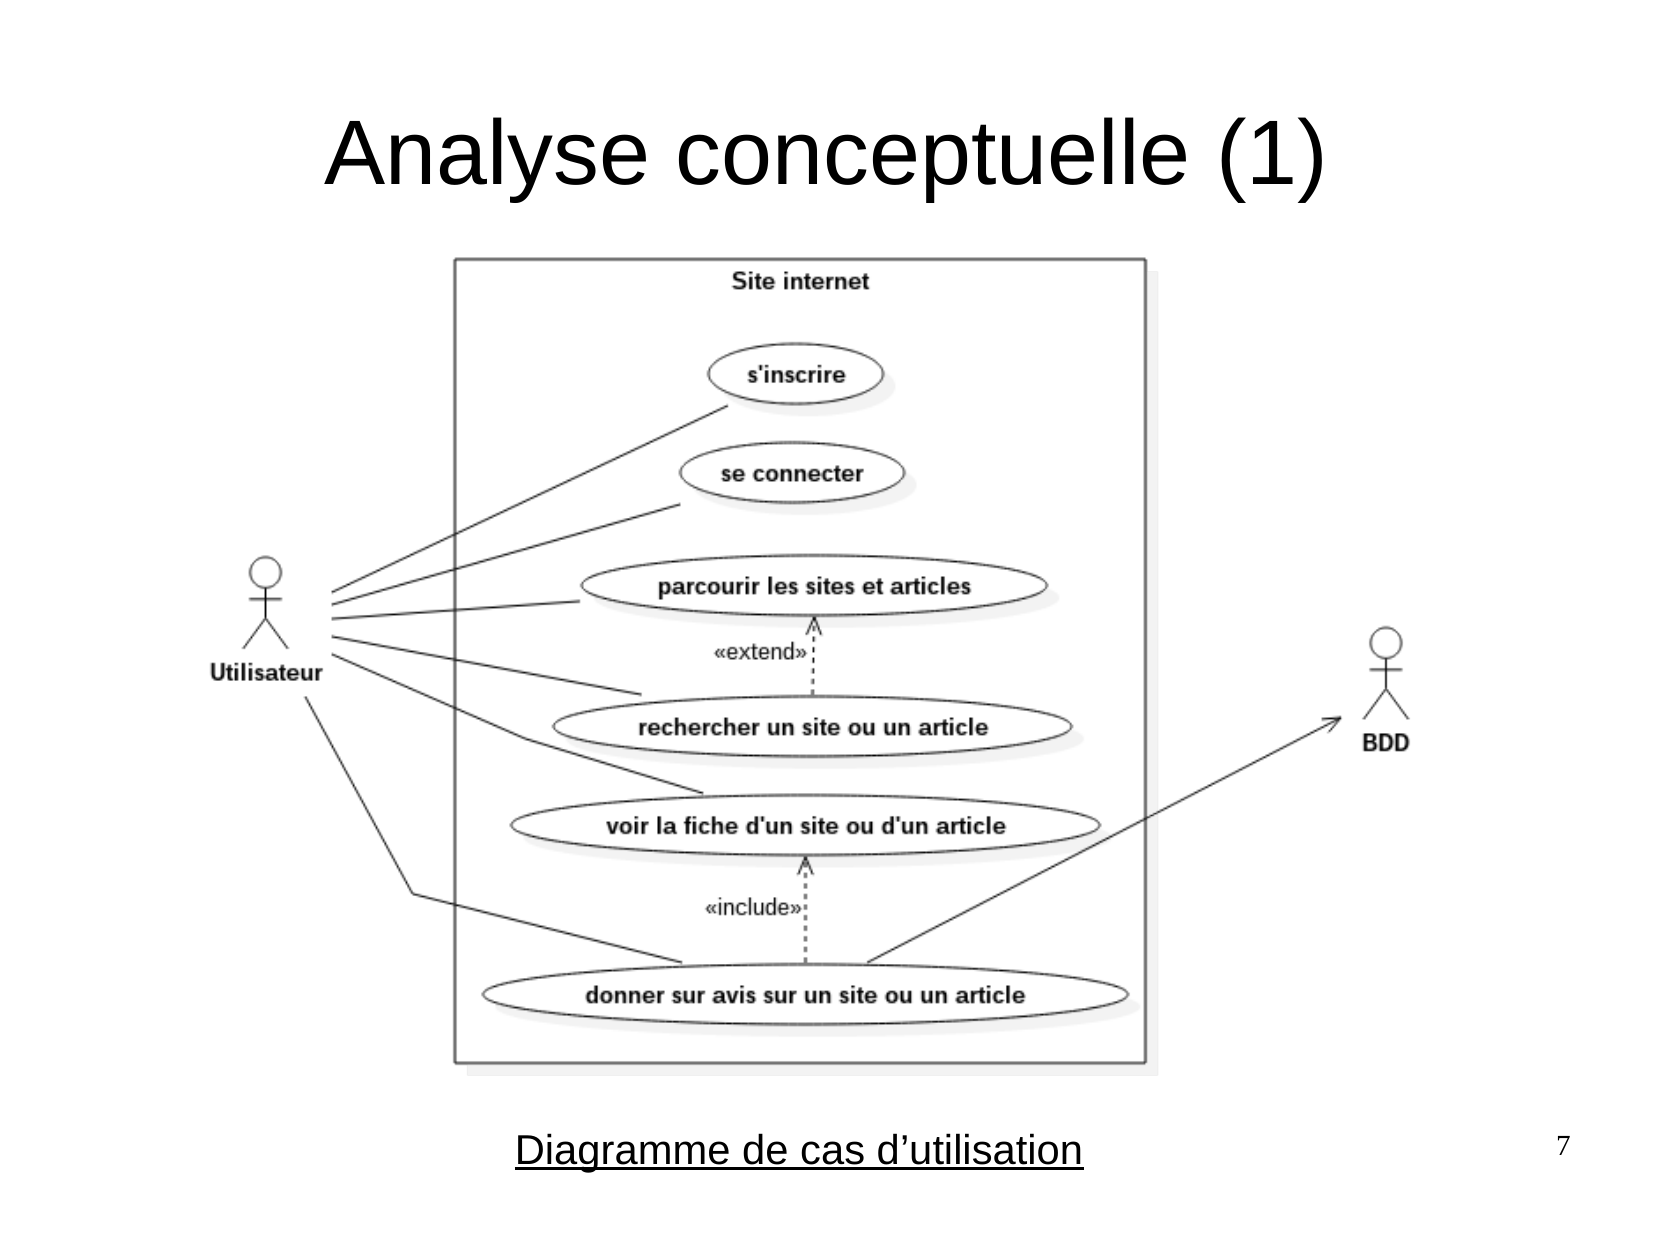

# Analyse conceptuelle (1)
Diagramme de cas d’utilisation
7